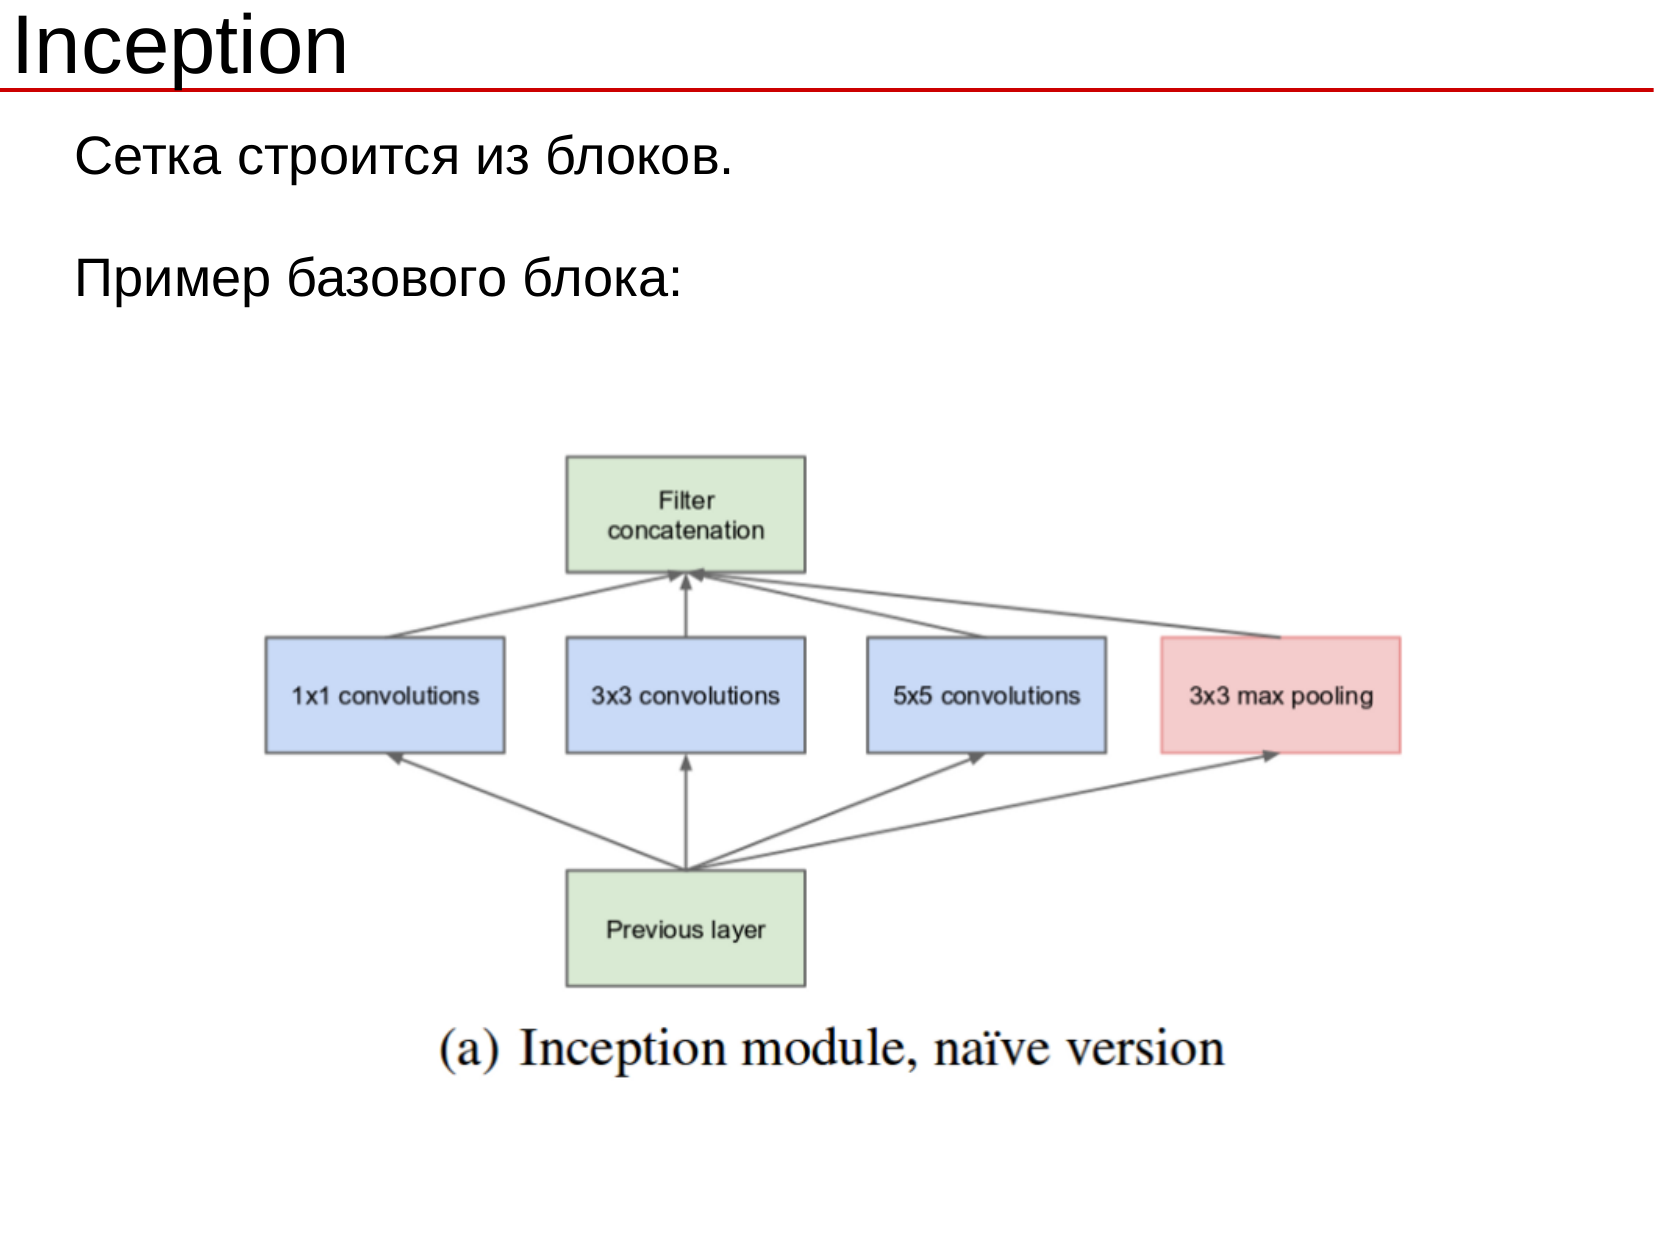

# Inception
Сетка строится из блоков.
Пример базового блока: